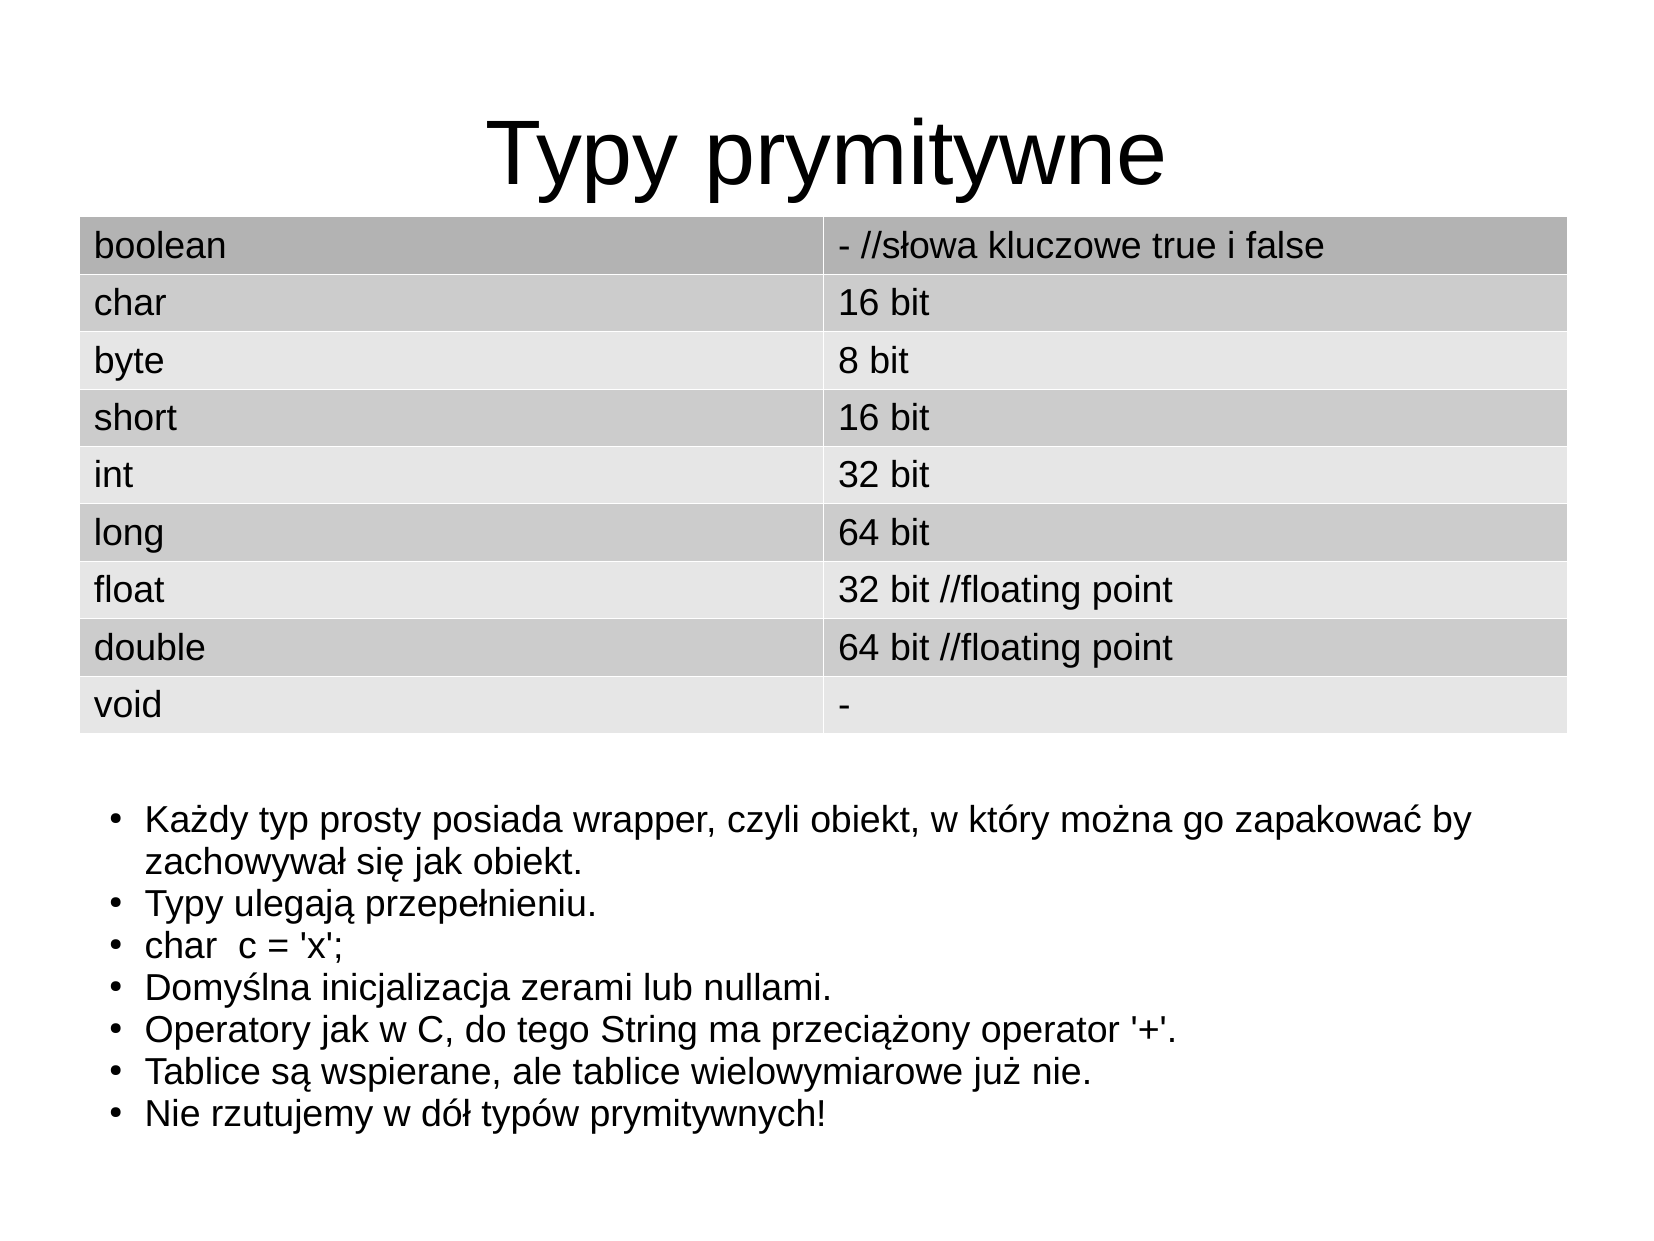

# Typy prymitywne
| boolean | - //słowa kluczowe true i false |
| --- | --- |
| char | 16 bit |
| byte | 8 bit |
| short | 16 bit |
| int | 32 bit |
| long | 64 bit |
| float | 32 bit //floating point |
| double | 64 bit //floating point |
| void | - |
Każdy typ prosty posiada wrapper, czyli obiekt, w który można go zapakować by
zachowywał się jak obiekt.
Typy ulegają przepełnieniu.
char c = 'x';
Domyślna inicjalizacja zerami lub nullami.
Operatory jak w C, do tego String ma przeciążony operator '+'.
Tablice są wspierane, ale tablice wielowymiarowe już nie.
Nie rzutujemy w dół typów prymitywnych!